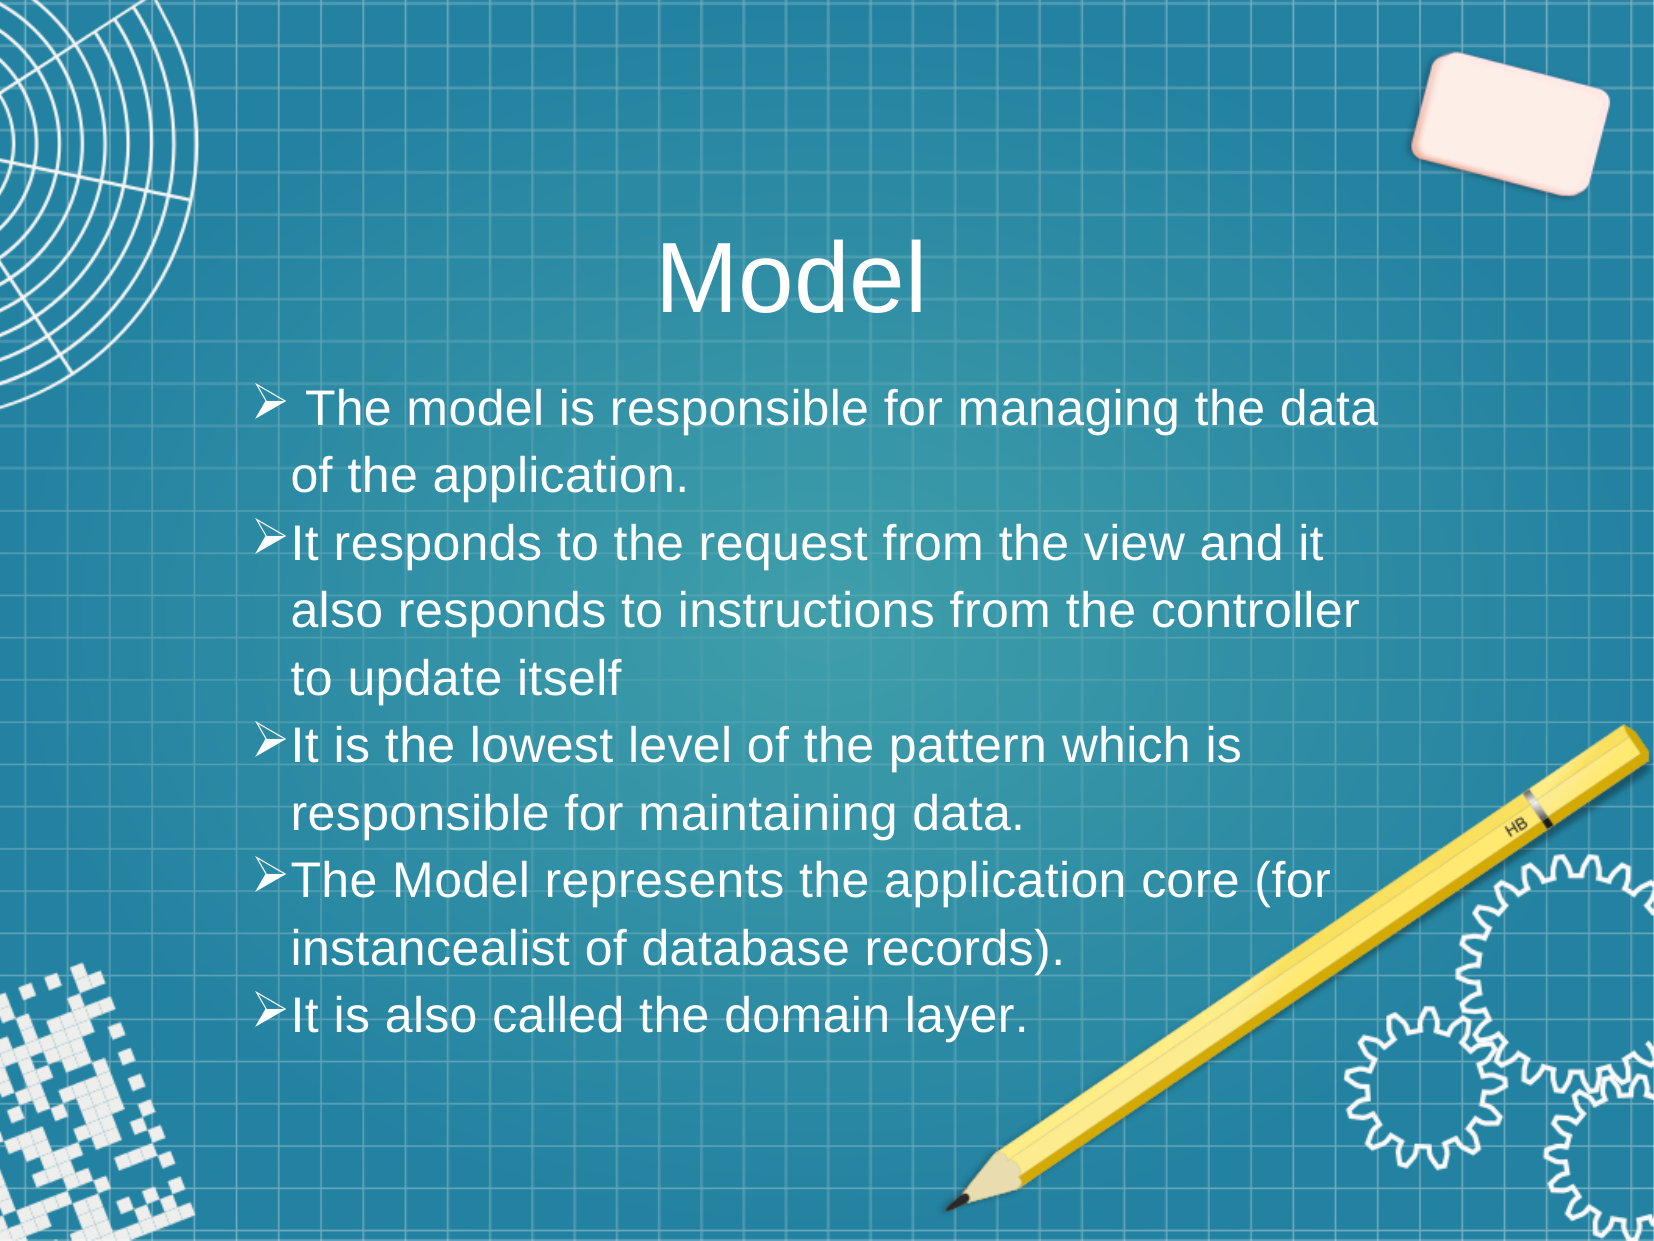

# Model
 The model is responsible for managing the data
of the application.
It responds to the request from the view and it
also responds to instructions from the controller
to update itself
It is the lowest level of the pattern which is
responsible for maintaining data.
The Model represents the application core (for
instancealist of database records).
It is also called the domain layer.